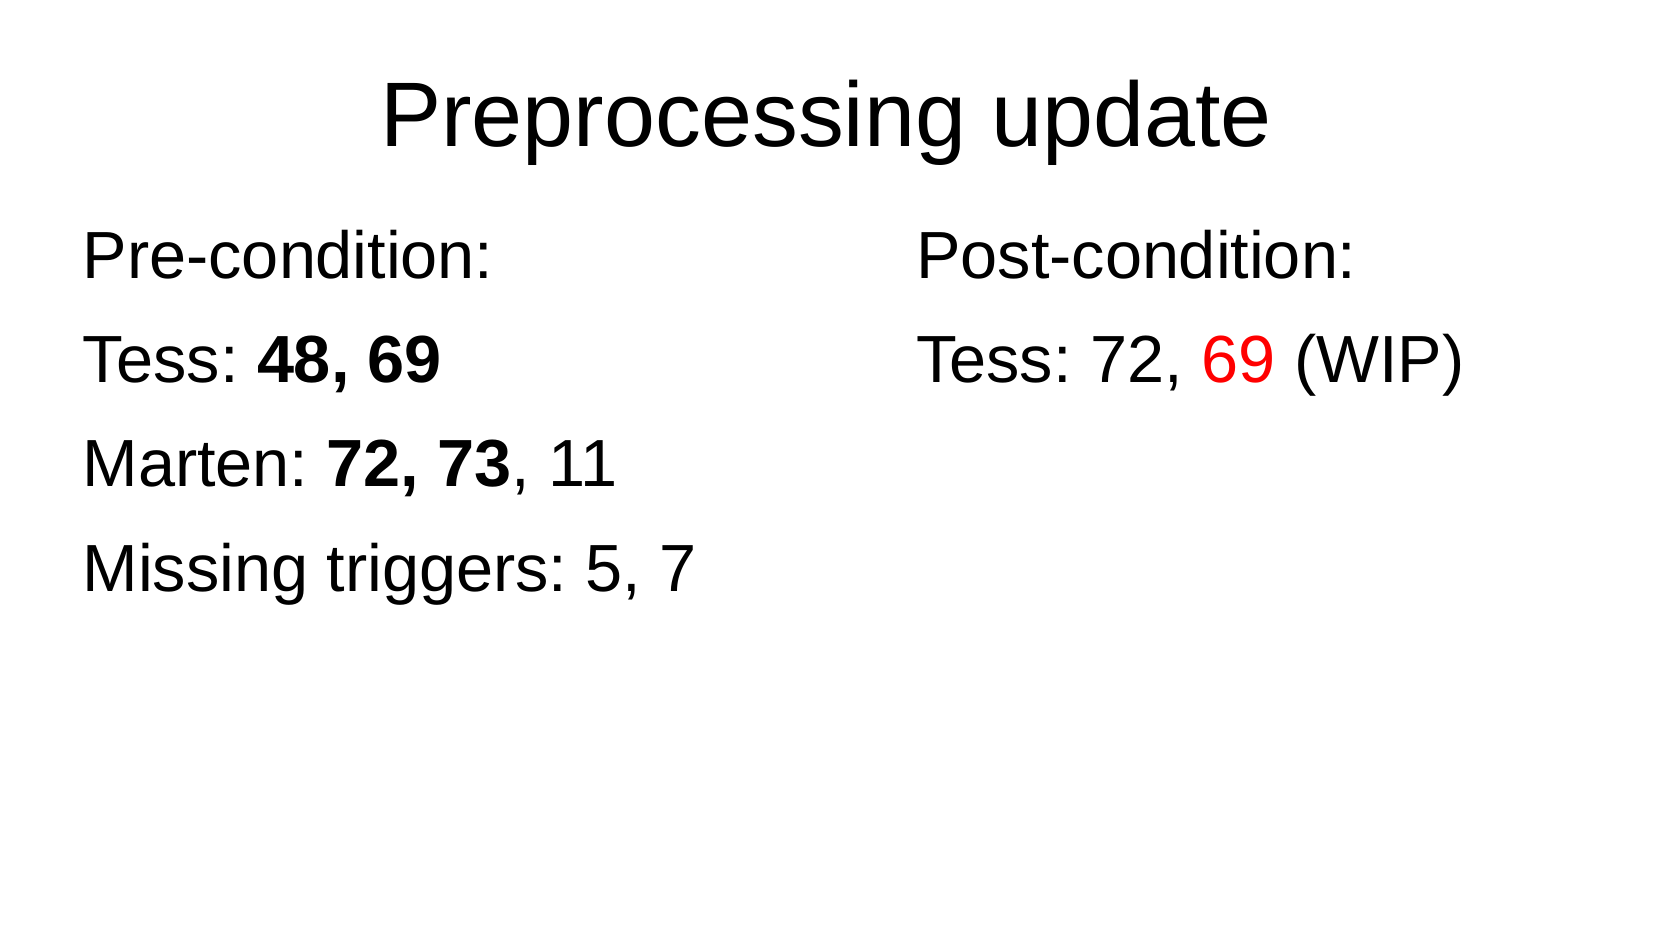

# Preprocessing update
Pre-condition:
Tess: 48, 69
Marten: 72, 73, 11
Missing triggers: 5, 7
Post-condition:
Tess: 72, 69 (WIP)